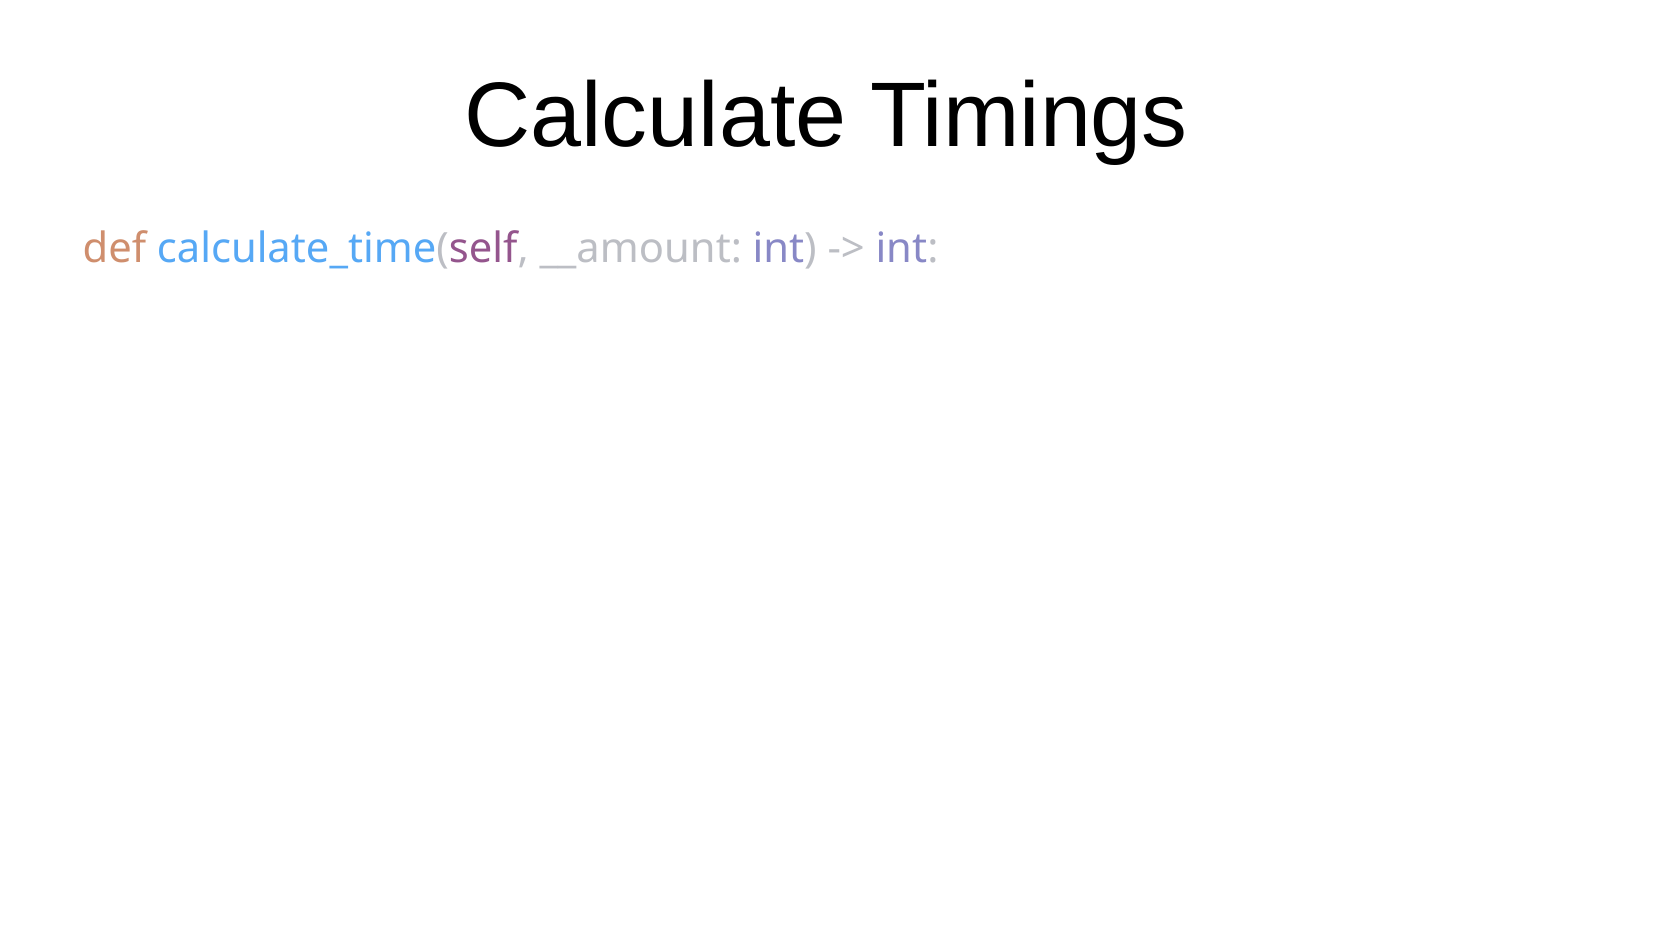

# Calculate Timings
def calculate_time(self, __amount: int) -> int: